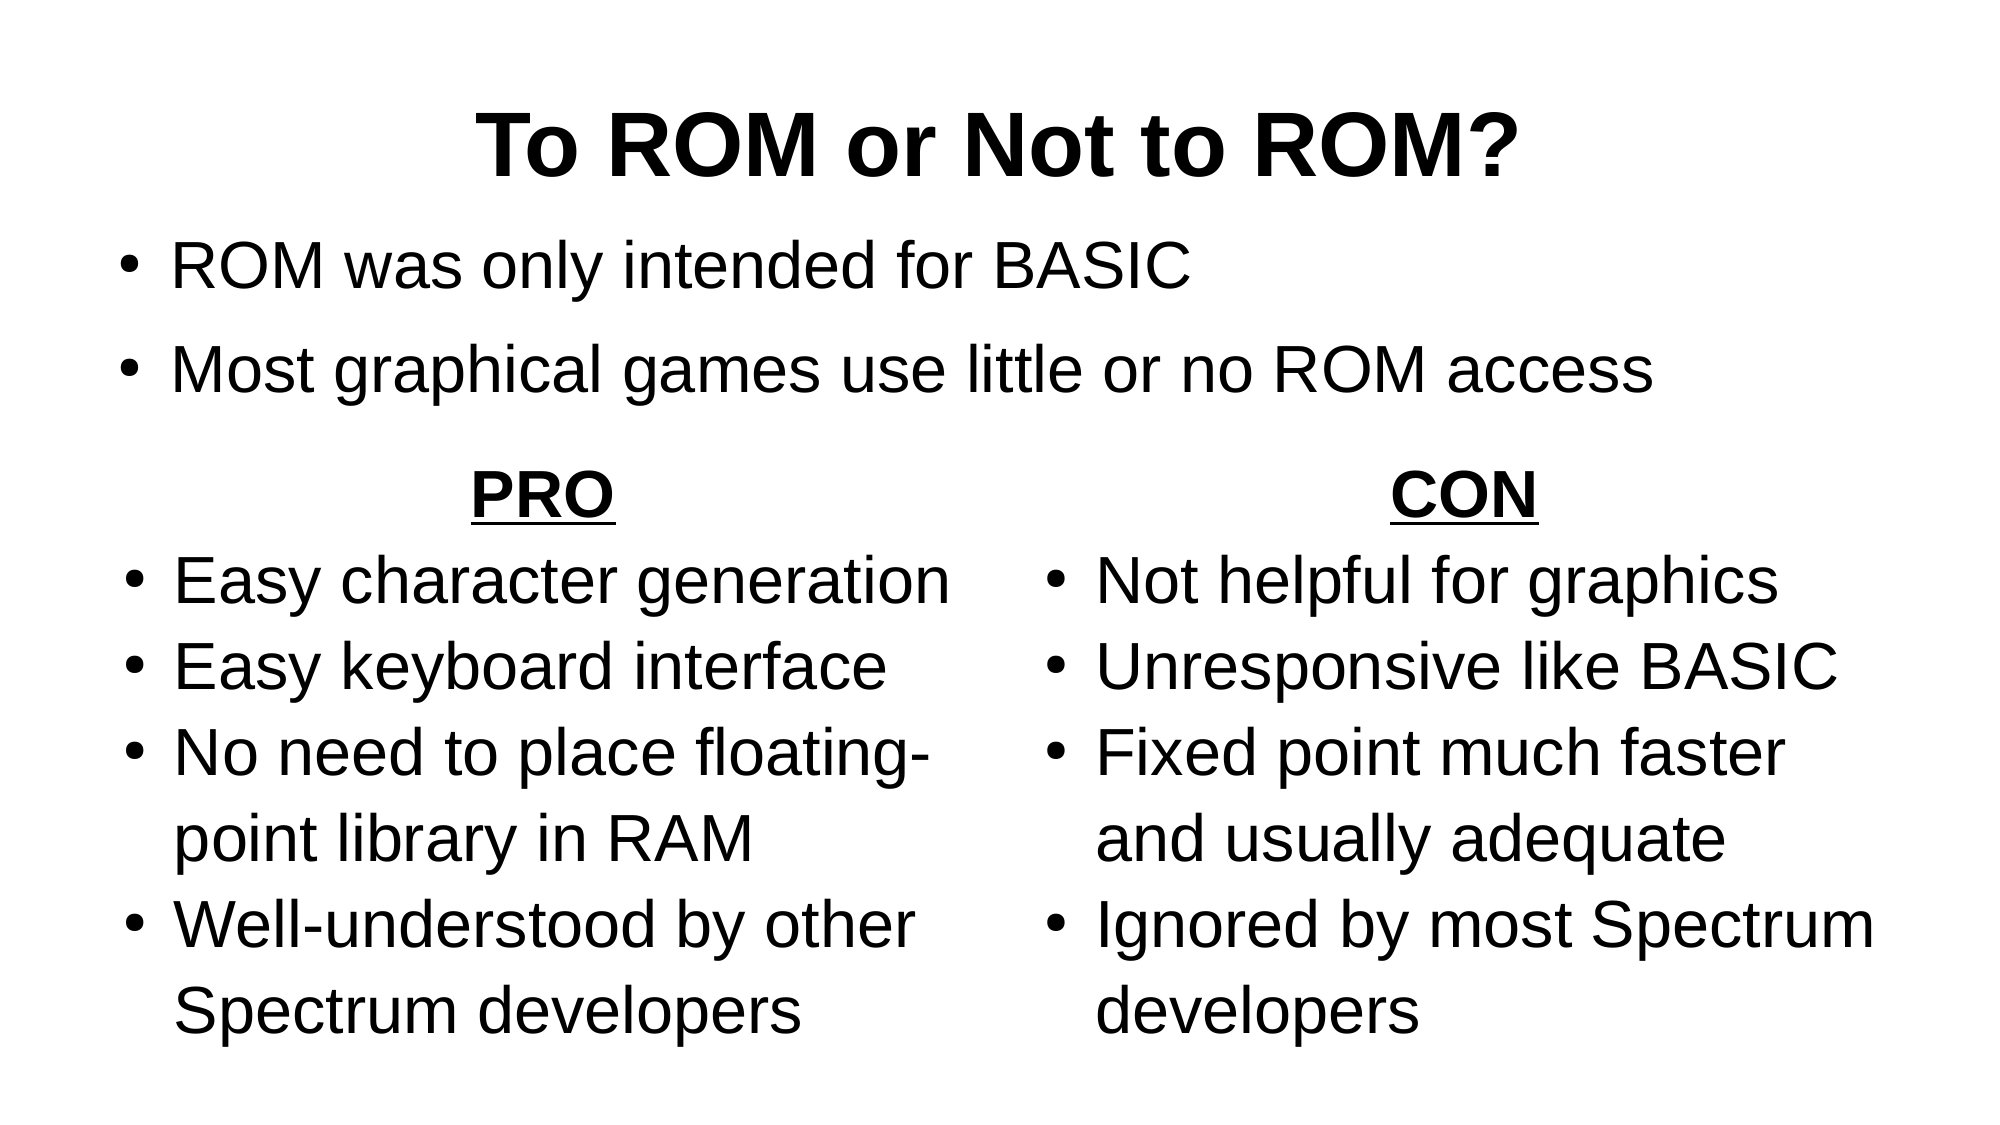

# To ROM or Not to ROM?
ROM was only intended for BASIC
Most graphical games use little or no ROM access
PRO
Easy character generation
Easy keyboard interface
No need to place floating-point library in RAM
Well-understood by other Spectrum developers
CON
Not helpful for graphics
Unresponsive like BASIC
Fixed point much faster and usually adequate
Ignored by most Spectrum developers